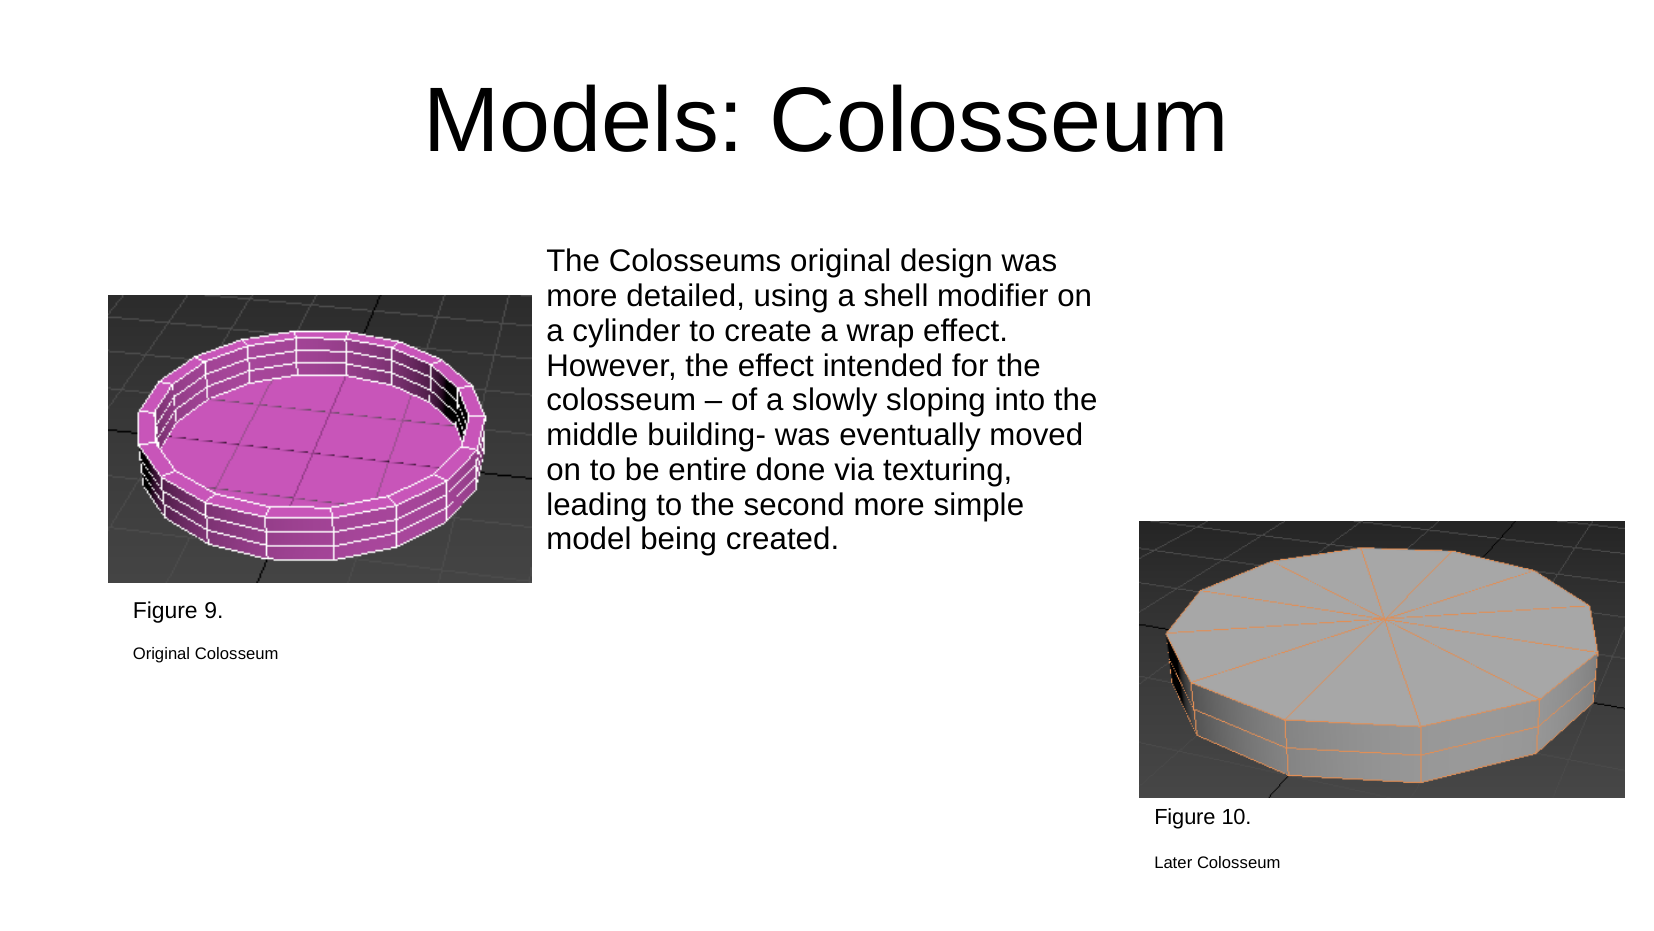

# Models: Colosseum
The Colosseums original design was more detailed, using a shell modifier on a cylinder to create a wrap effect. However, the effect intended for the colosseum – of a slowly sloping into the middle building- was eventually moved on to be entire done via texturing, leading to the second more simple model being created.
Figure 9.
Original Colosseum
Figure 10.
Later Colosseum